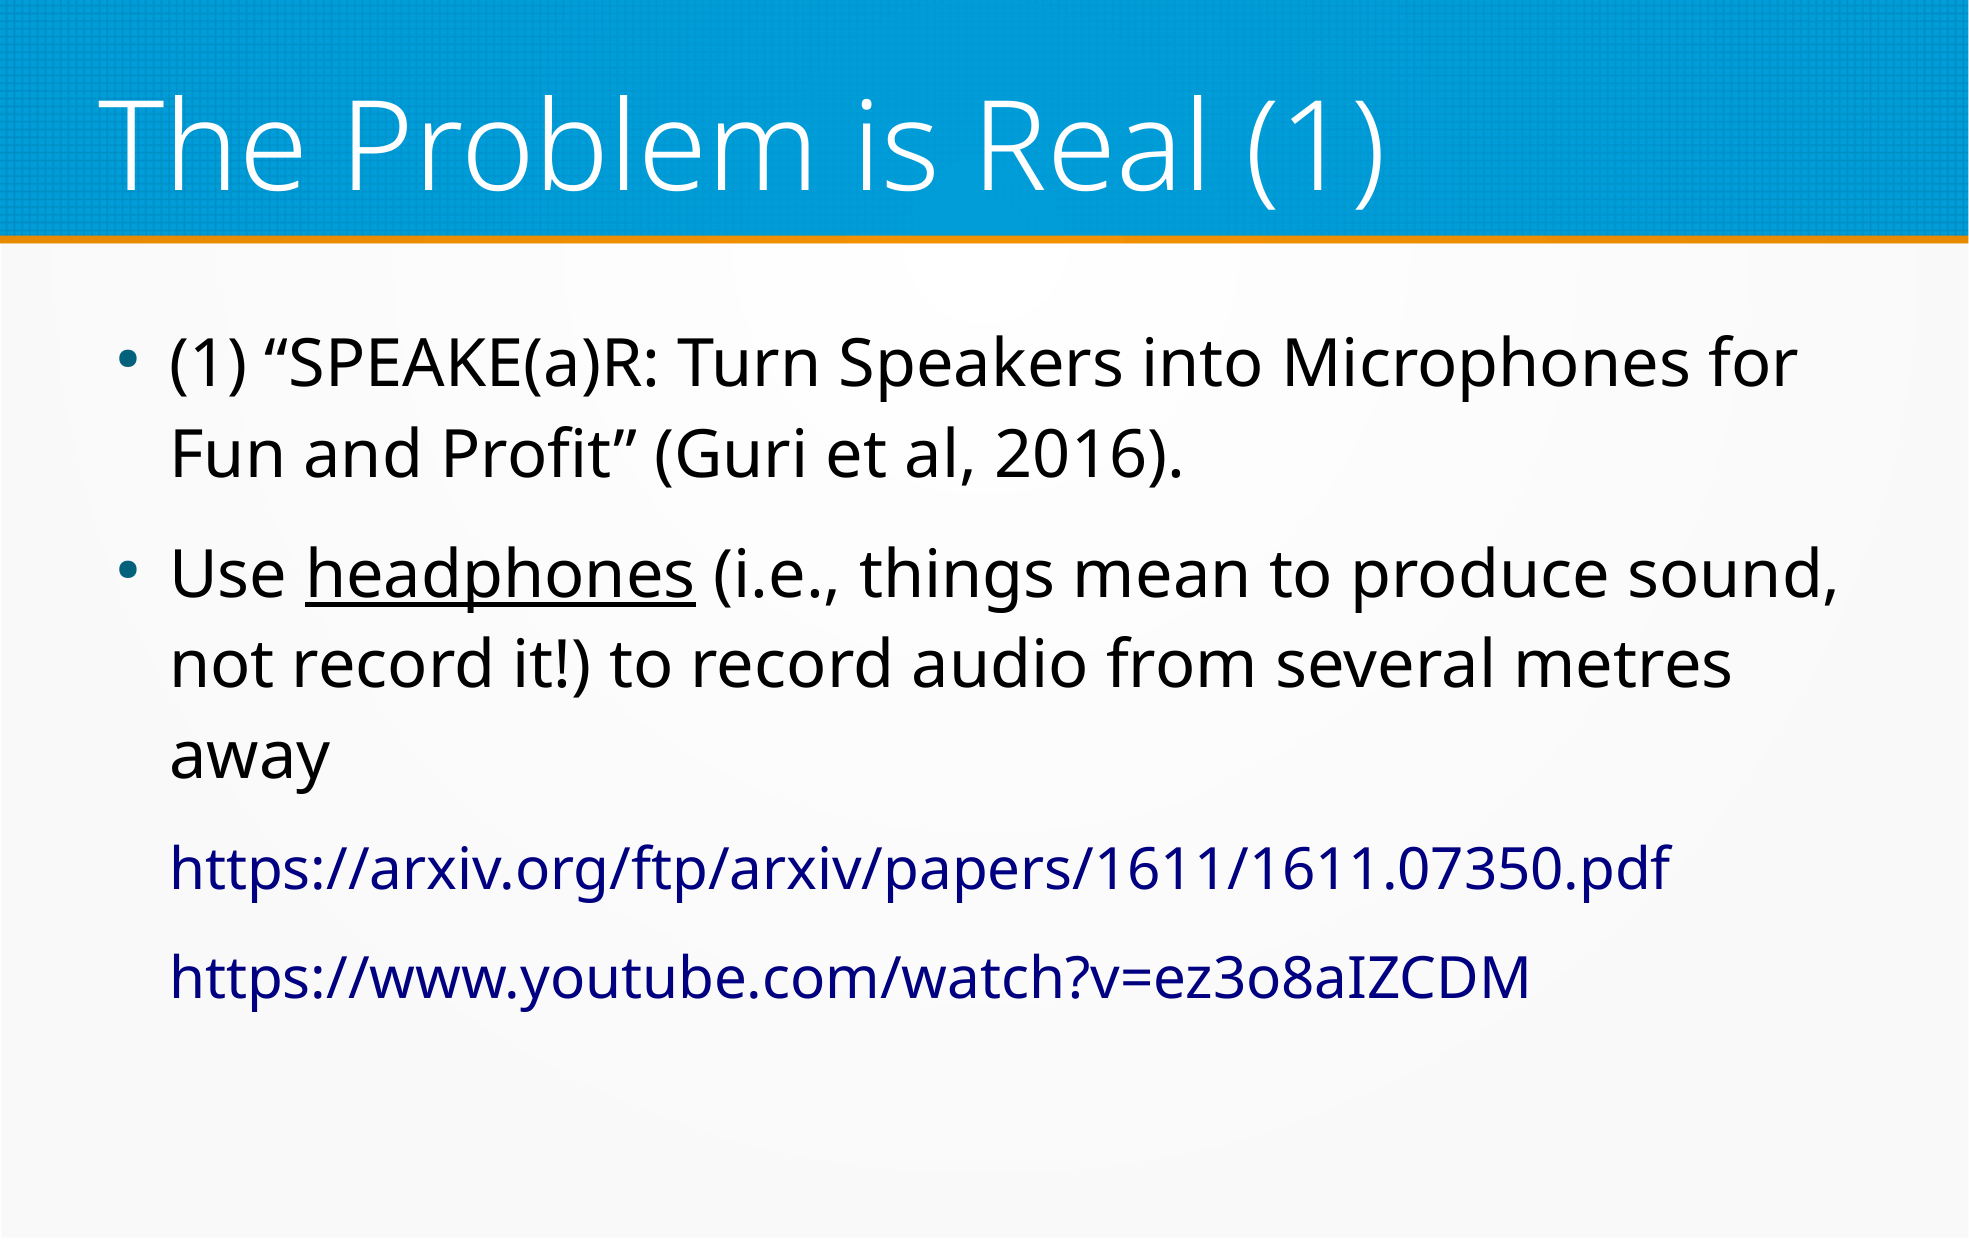

# The Problem is Real (1)
(1) “SPEAKE(a)R: Turn Speakers into Microphones for Fun and Profit” (Guri et al, 2016).
Use headphones (i.e., things mean to produce sound, not record it!) to record audio from several metres away
https://arxiv.org/ftp/arxiv/papers/1611/1611.07350.pdf
https://www.youtube.com/watch?v=ez3o8aIZCDM